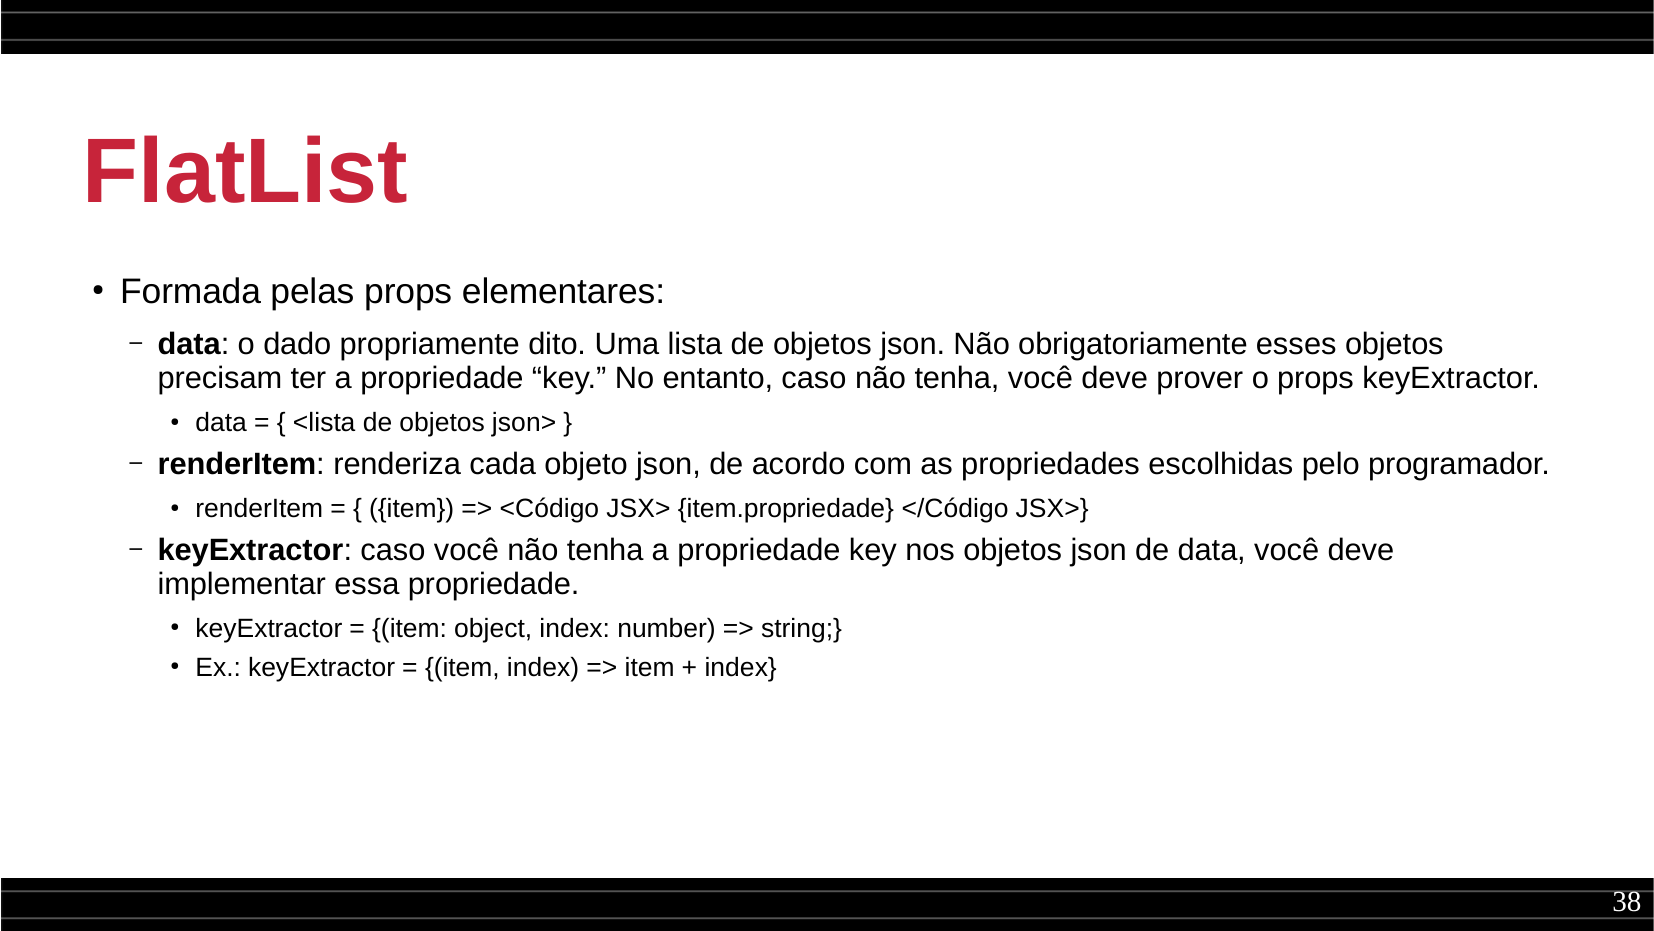

# FlatList
Formada pelas props elementares:
data: o dado propriamente dito. Uma lista de objetos json. Não obrigatoriamente esses objetos precisam ter a propriedade “key.” No entanto, caso não tenha, você deve prover o props keyExtractor.
data = { <lista de objetos json> }
renderItem: renderiza cada objeto json, de acordo com as propriedades escolhidas pelo programador.
renderItem = { ({item}) => <Código JSX> {item.propriedade} </Código JSX>}
keyExtractor: caso você não tenha a propriedade key nos objetos json de data, você deve implementar essa propriedade.
keyExtractor = {(item: object, index: number) => string;}
Ex.: keyExtractor = {(item, index) => item + index}